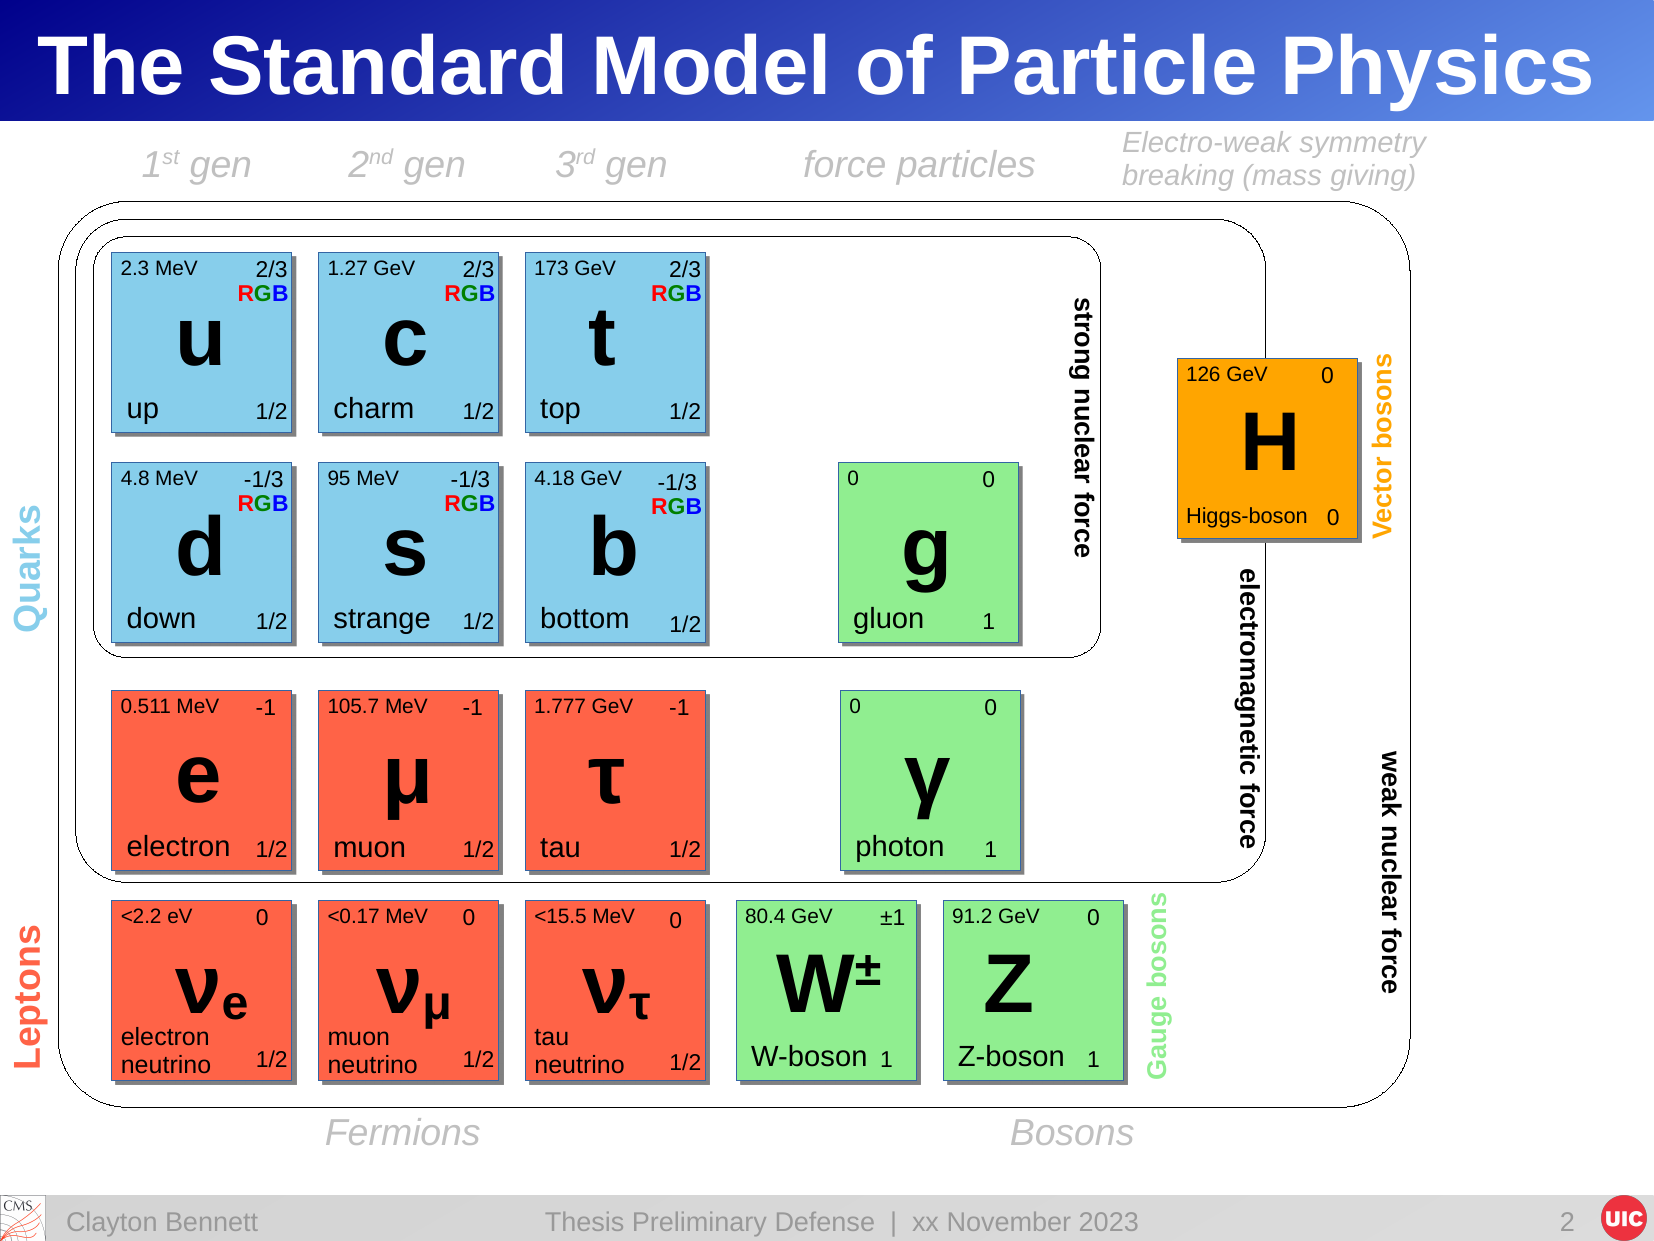

The Standard Model of Particle Physics
Electro-weak symmetry breaking (mass giving)
1st gen
2nd gen
3rd gen
force particles
2.3 MeV
1.27 GeV
173 GeV
2/3
2/3
2/3
RGB
RGB
RGB
u
c
t
126 GeV
0
up
charm
top
H
1/2
1/2
1/2
strong nuclear force
Vector bosons
4.8 MeV
95 MeV
4.18 GeV
0
-1/3
-1/3
0
-1/3
RGB
RGB
RGB
d
s
b
g
Higgs-boson
0
Quarks
down
strange
bottom
gluon
1/2
1/2
1
1/2
electromagnetic force
0
0.511 MeV
105.7 MeV
1.777 GeV
0
-1
-1
-1
γ
e
μ
τ
photon
electron
muon
tau
1
1/2
1/2
1/2
weak nuclear force
80.4 GeV
91.2 GeV
<2.2 eV
<0.17 MeV
<15.5 MeV
±1
0
0
0
0
W±
Z
νe
νμ
ντ
Gauge bosons
Leptons
electron
neutrino
muon
neutrino
tau
neutrino
W-boson
Z-boson
1
1
1/2
1/2
1/2
Fermions
Bosons
Clayton Bennett
Thesis Preliminary Defense | xx November 2023